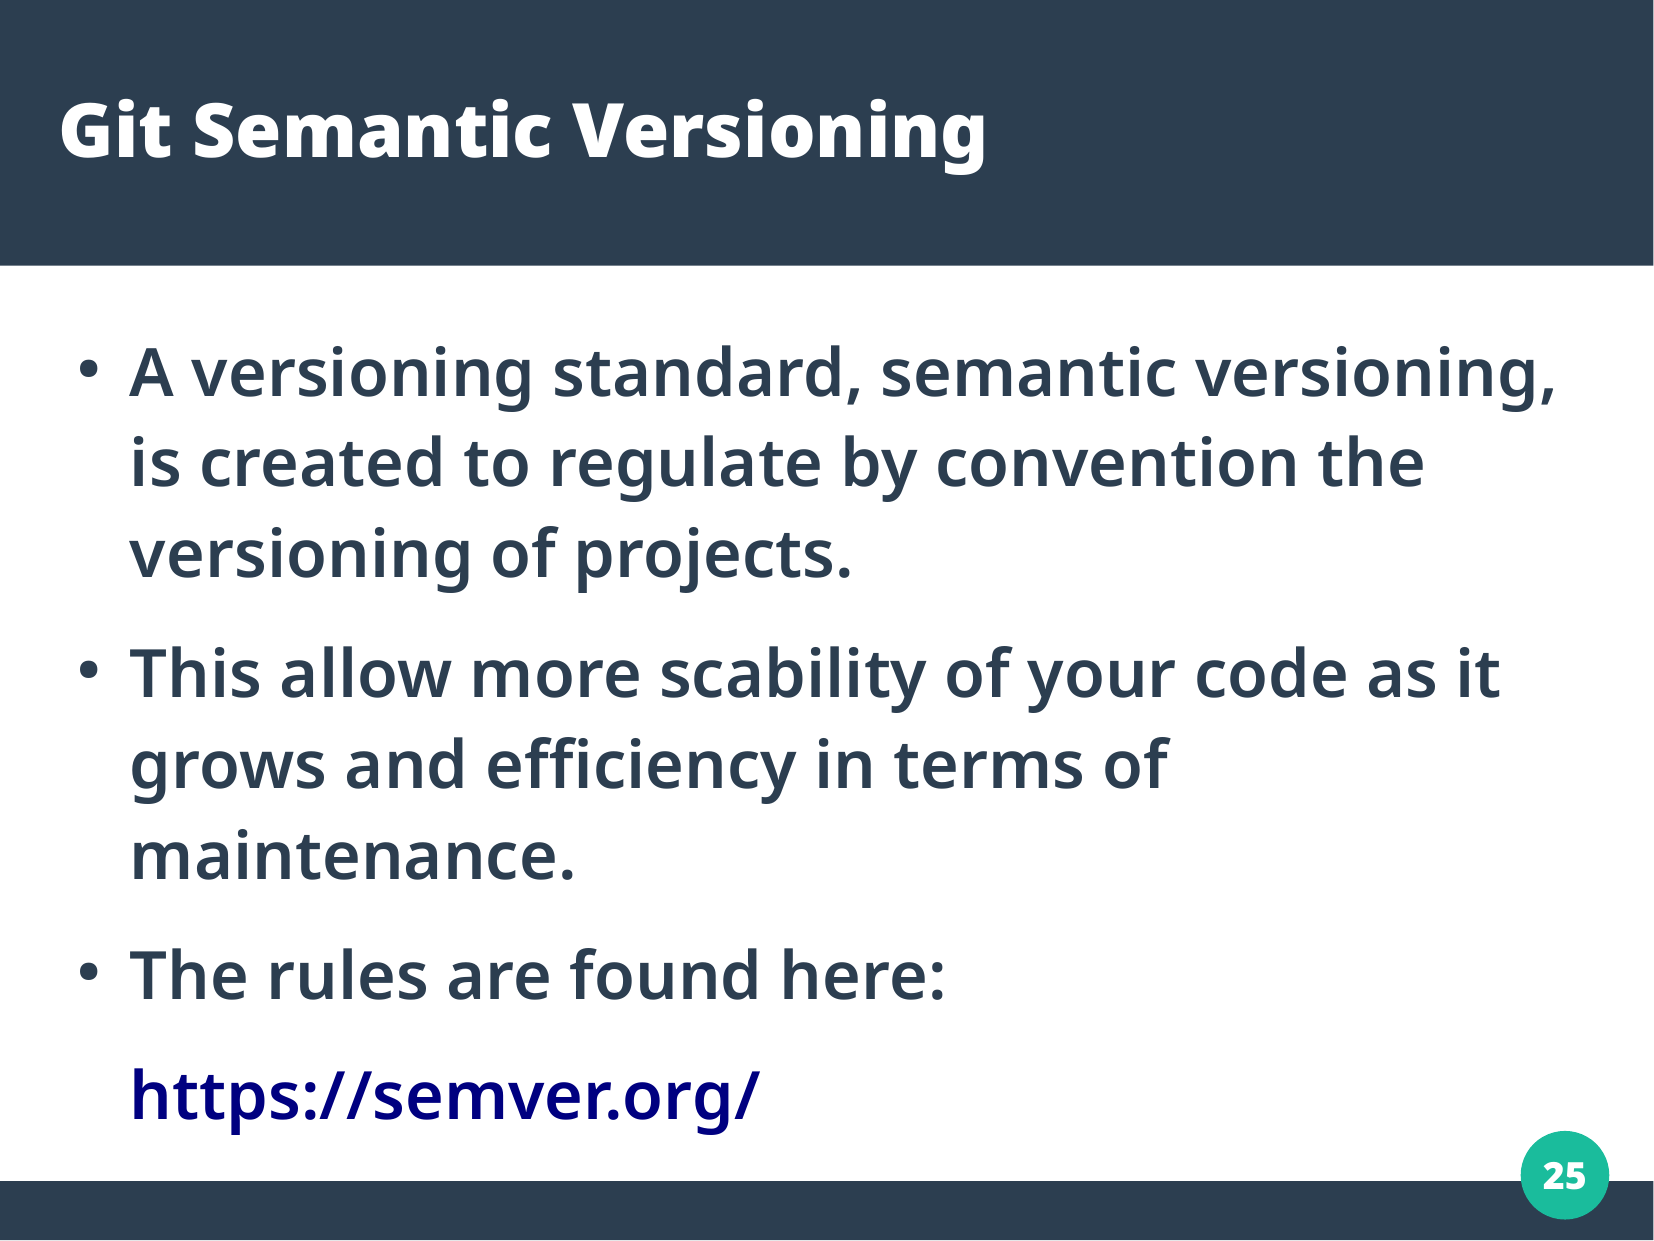

# Git Semantic Versioning
A versioning standard, semantic versioning, is created to regulate by convention the versioning of projects.
This allow more scability of your code as it grows and efficiency in terms of maintenance.
The rules are found here:
https://semver.org/
25